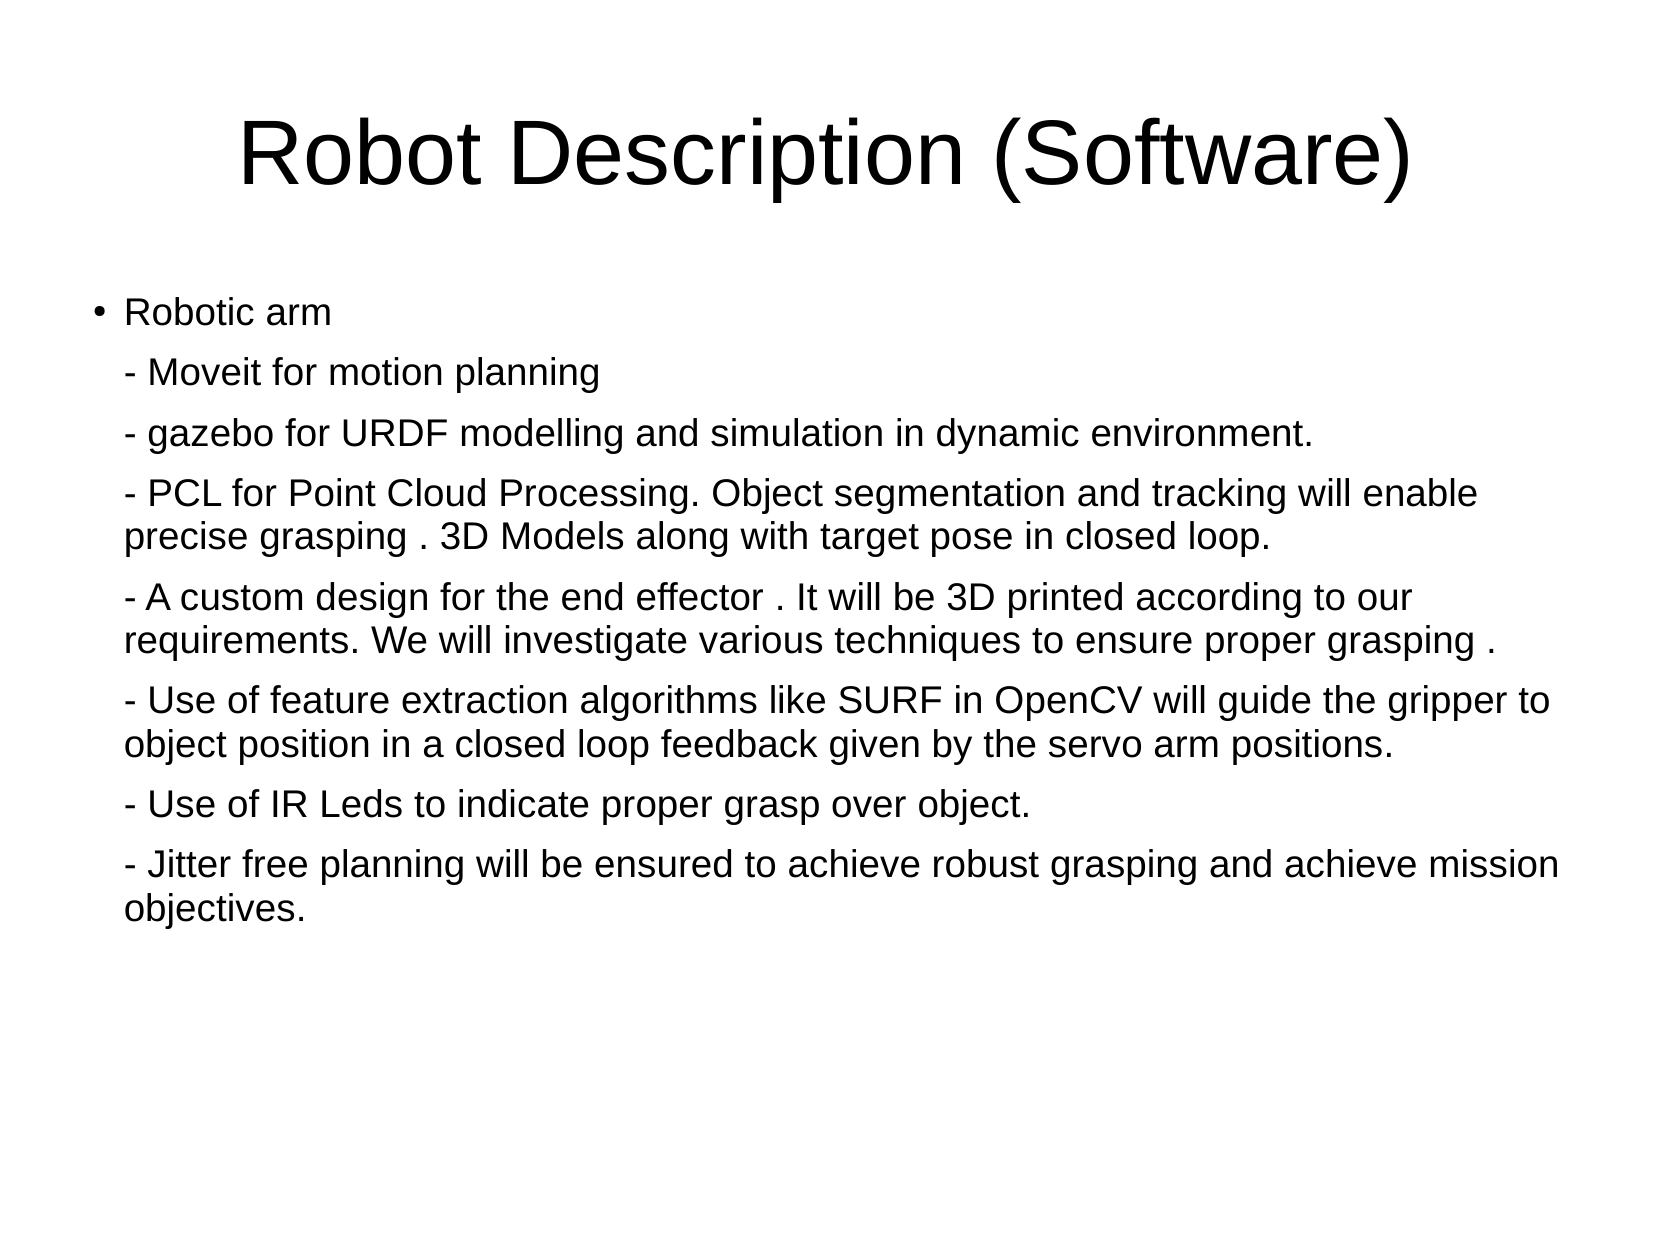

# Robot Description (Software)
Robotic arm
- Moveit for motion planning
- gazebo for URDF modelling and simulation in dynamic environment.
- PCL for Point Cloud Processing. Object segmentation and tracking will enable precise grasping . 3D Models along with target pose in closed loop.
- A custom design for the end effector . It will be 3D printed according to our requirements. We will investigate various techniques to ensure proper grasping .
- Use of feature extraction algorithms like SURF in OpenCV will guide the gripper to object position in a closed loop feedback given by the servo arm positions.
- Use of IR Leds to indicate proper grasp over object.
- Jitter free planning will be ensured to achieve robust grasping and achieve mission objectives.